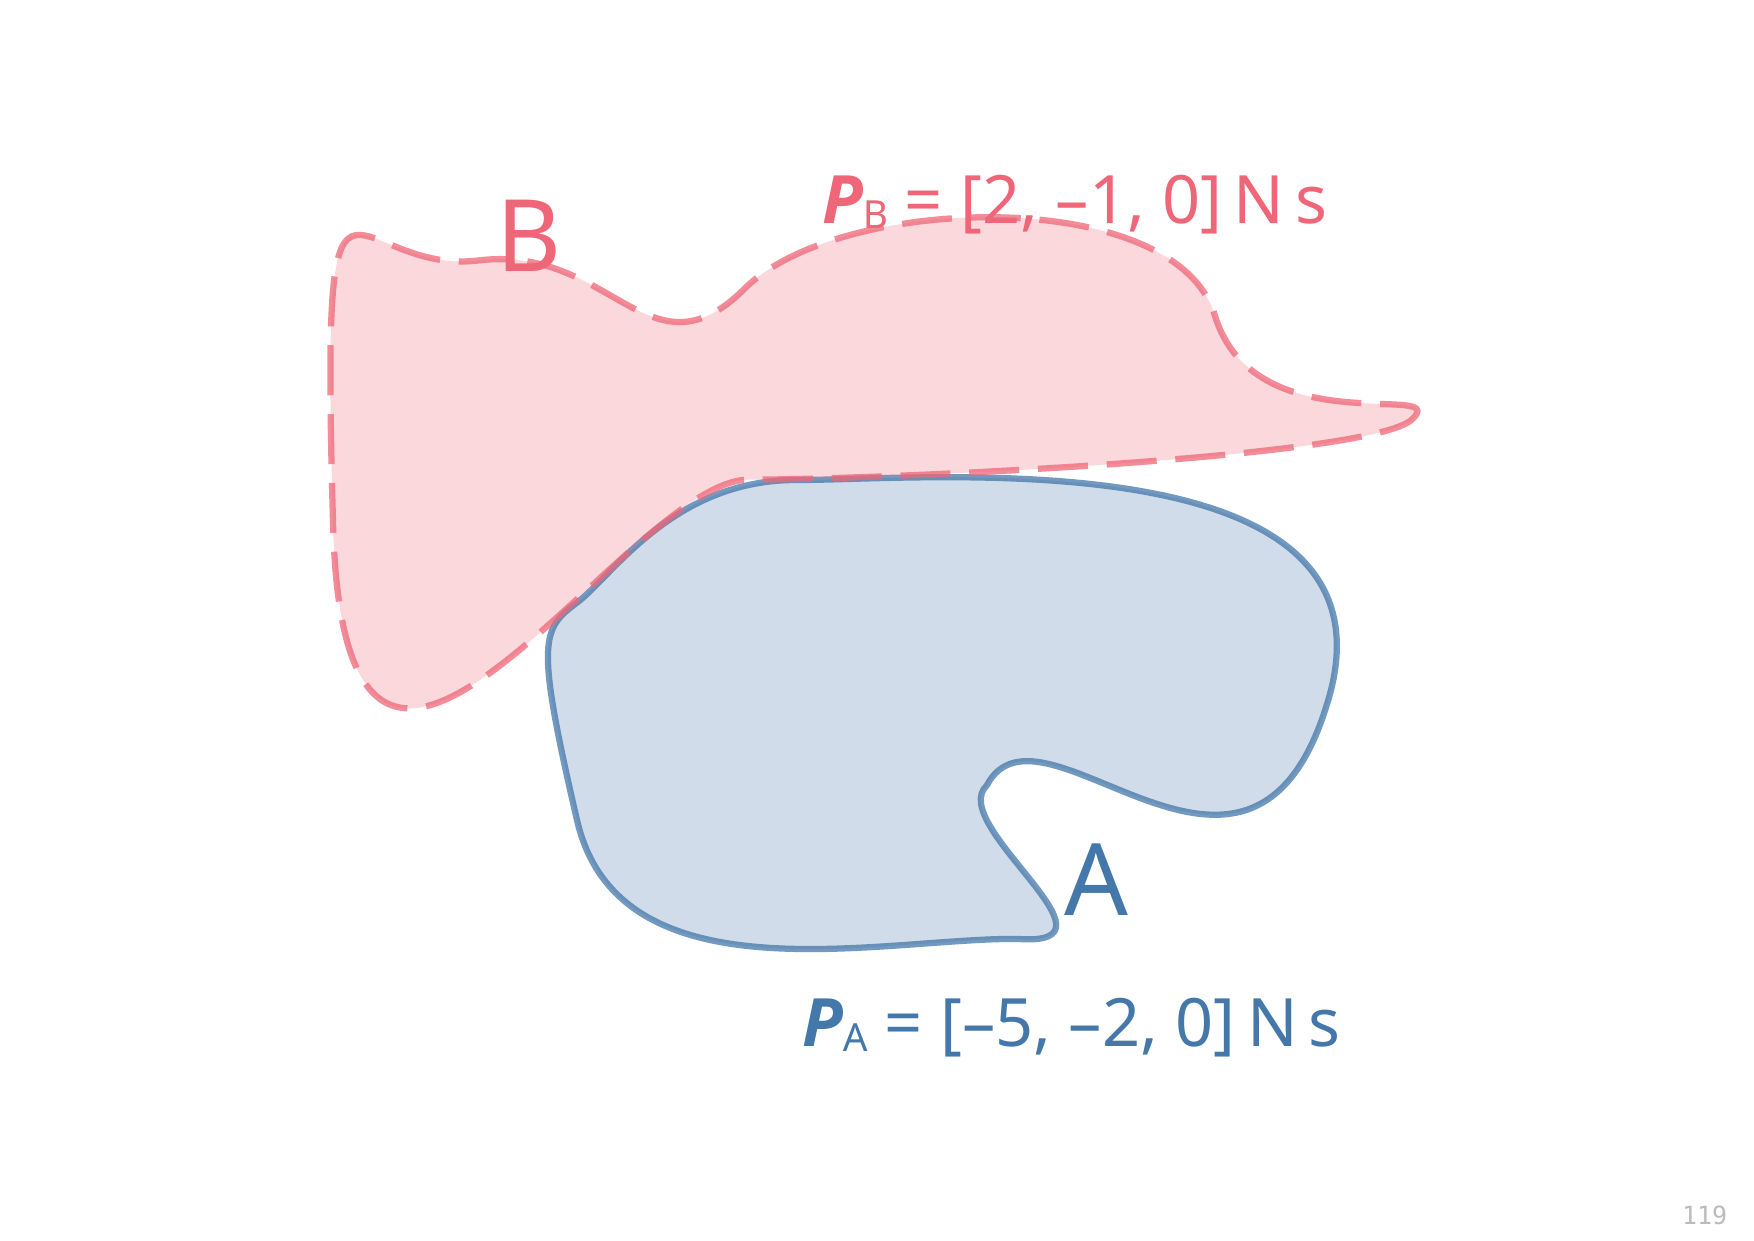

PB = [2, –1, 0] N s
B
A
PA = [–5, –2, 0] N s